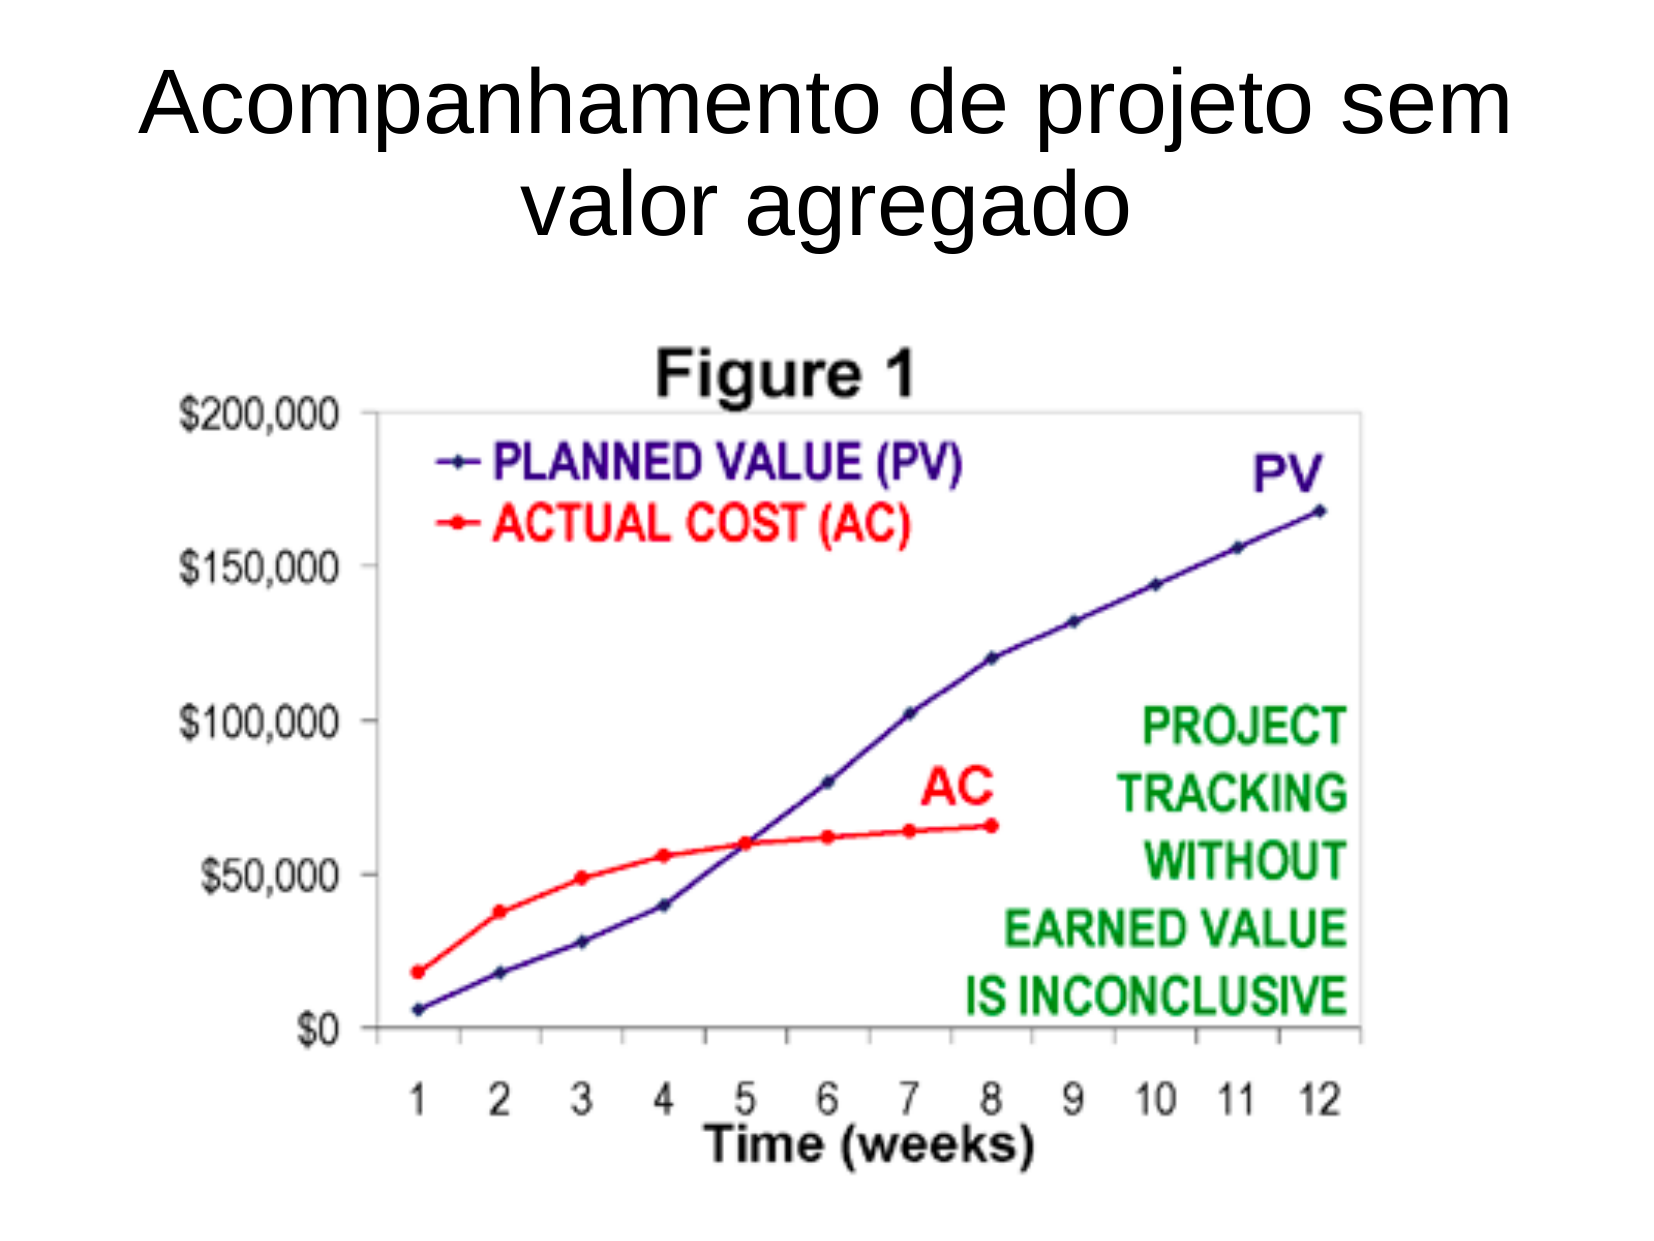

# Acompanhamento de projeto sem valor agregado